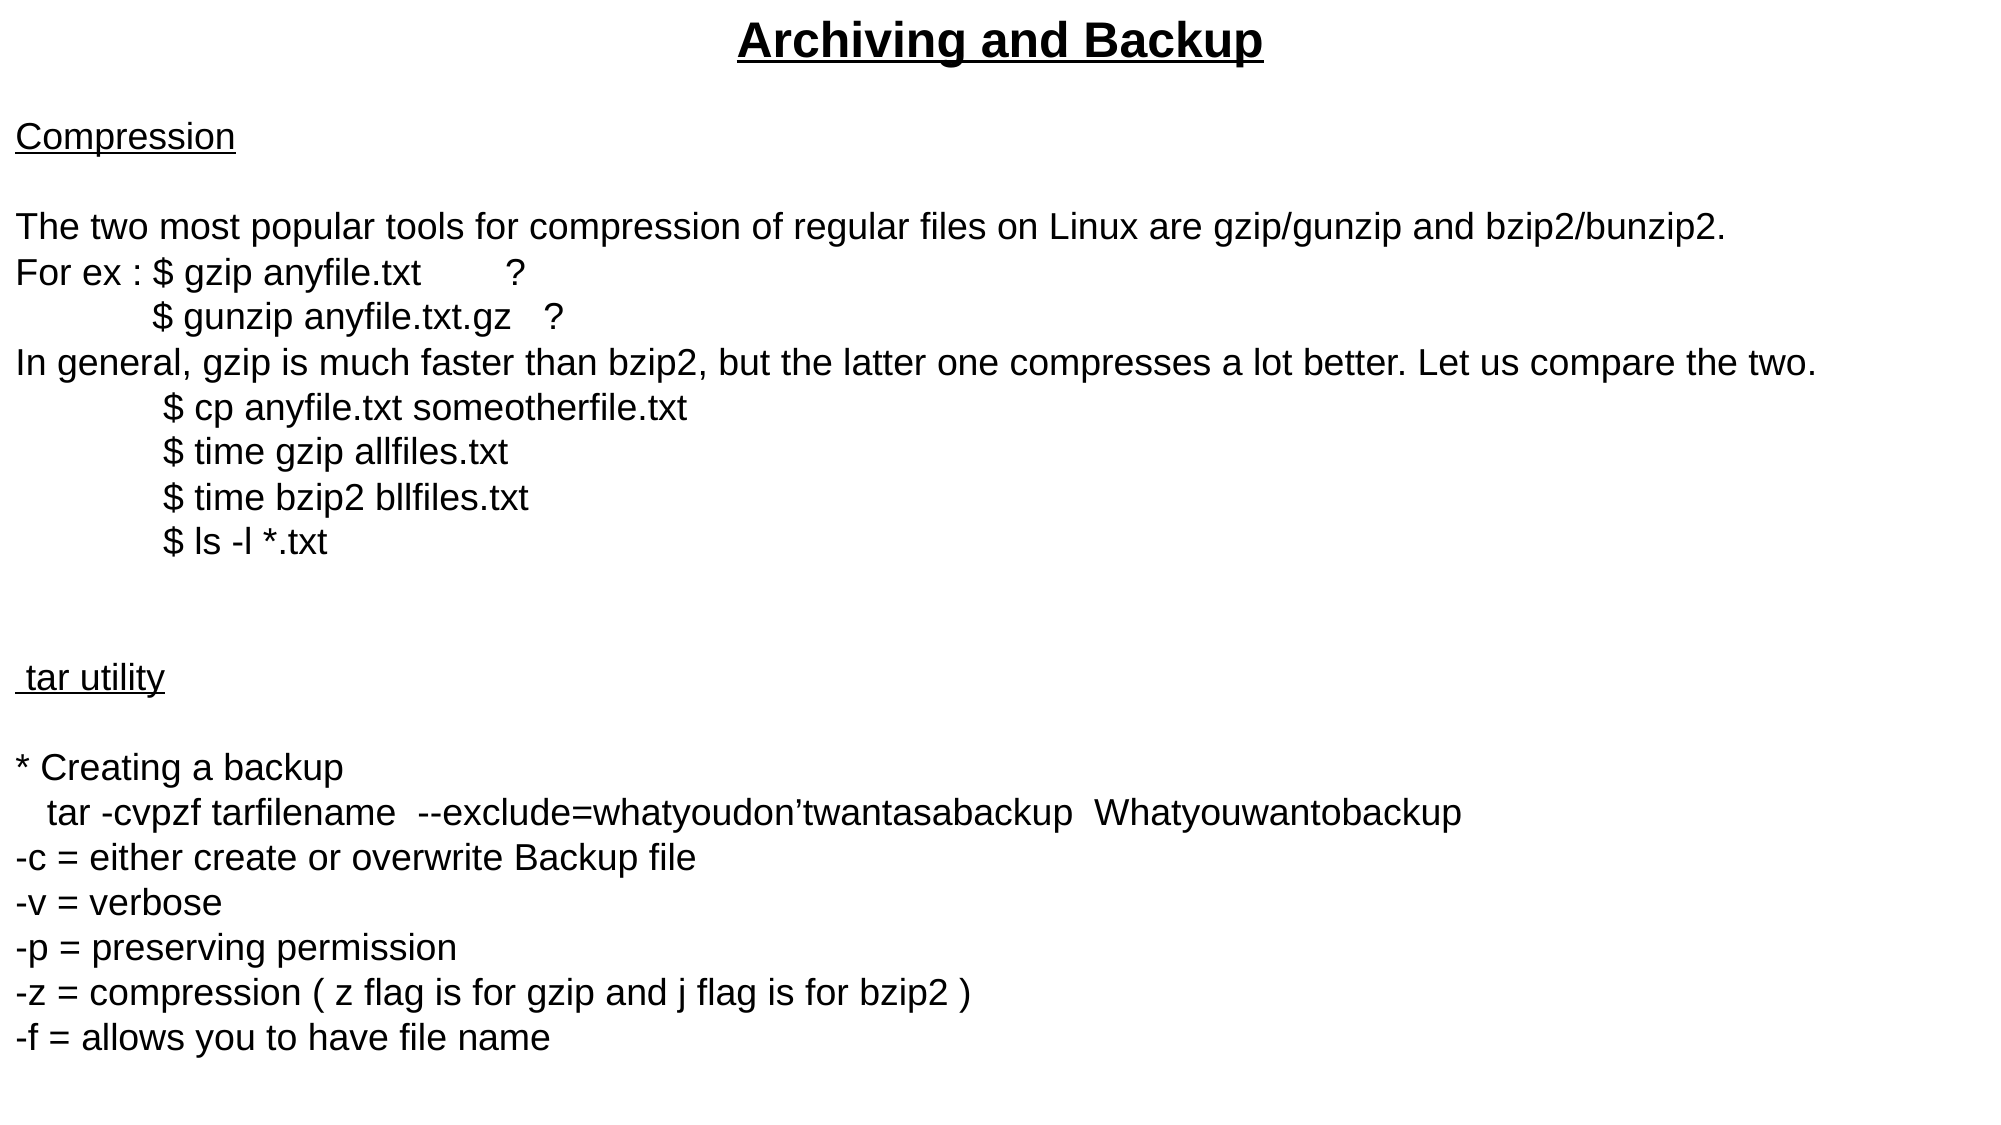

Archiving and Backup
Compression
The two most popular tools for compression of regular files on Linux are gzip/gunzip and bzip2/bunzip2.
For ex : $ gzip anyfile.txt ?
	 $ gunzip anyfile.txt.gz ?
In general, gzip is much faster than bzip2, but the latter one compresses a lot better. Let us compare the two.
		$ cp anyfile.txt someotherfile.txt
		$ time gzip allfiles.txt
		$ time bzip2 bllfiles.txt
		$ ls -l *.txt
 tar utility
* Creating a backup
 tar -cvpzf tarfilename --exclude=whatyoudon’twantasabackup Whatyouwantobackup
-c = either create or overwrite Backup file
-v = verbose
-p = preserving permission
-z = compression ( z flag is for gzip and j flag is for bzip2 )
-f = allows you to have file name